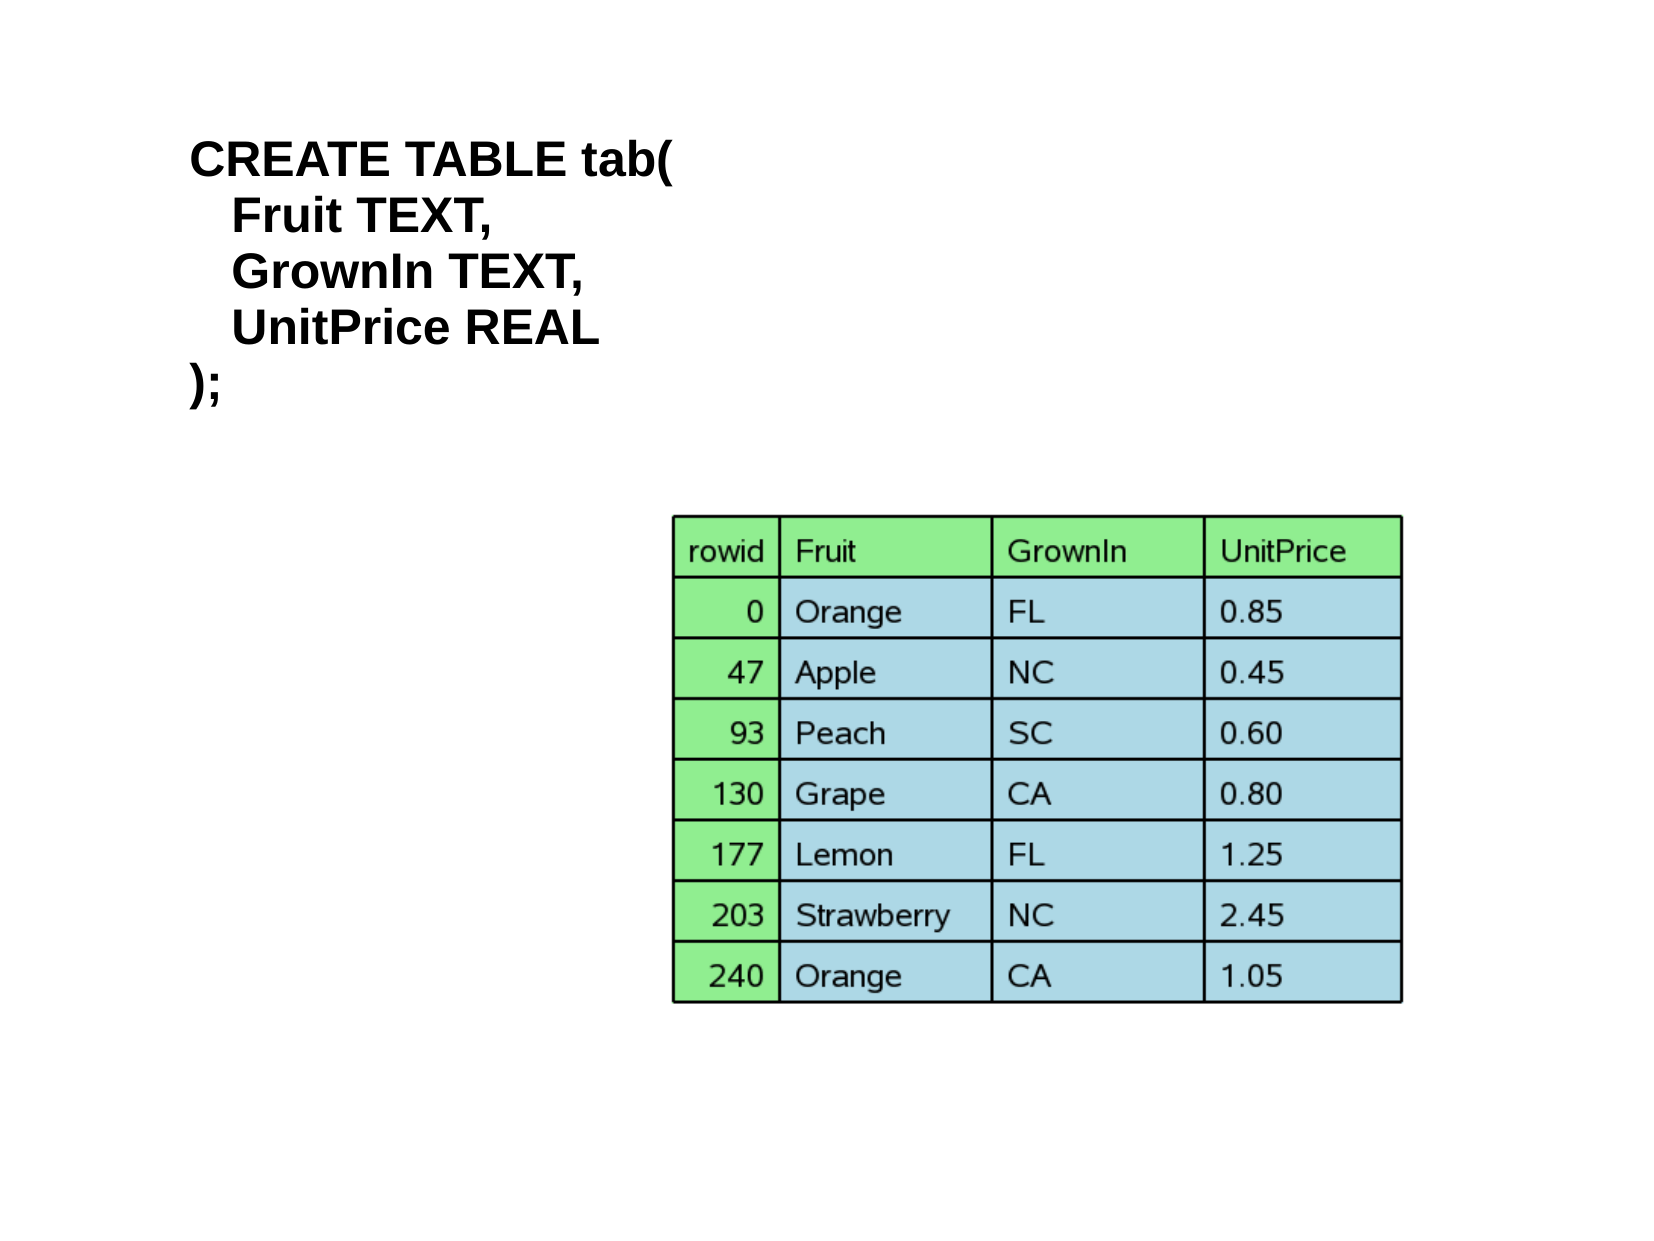

CREATE TABLE tab(
 Fruit TEXT,
 GrownIn TEXT,
 UnitPrice REAL
);